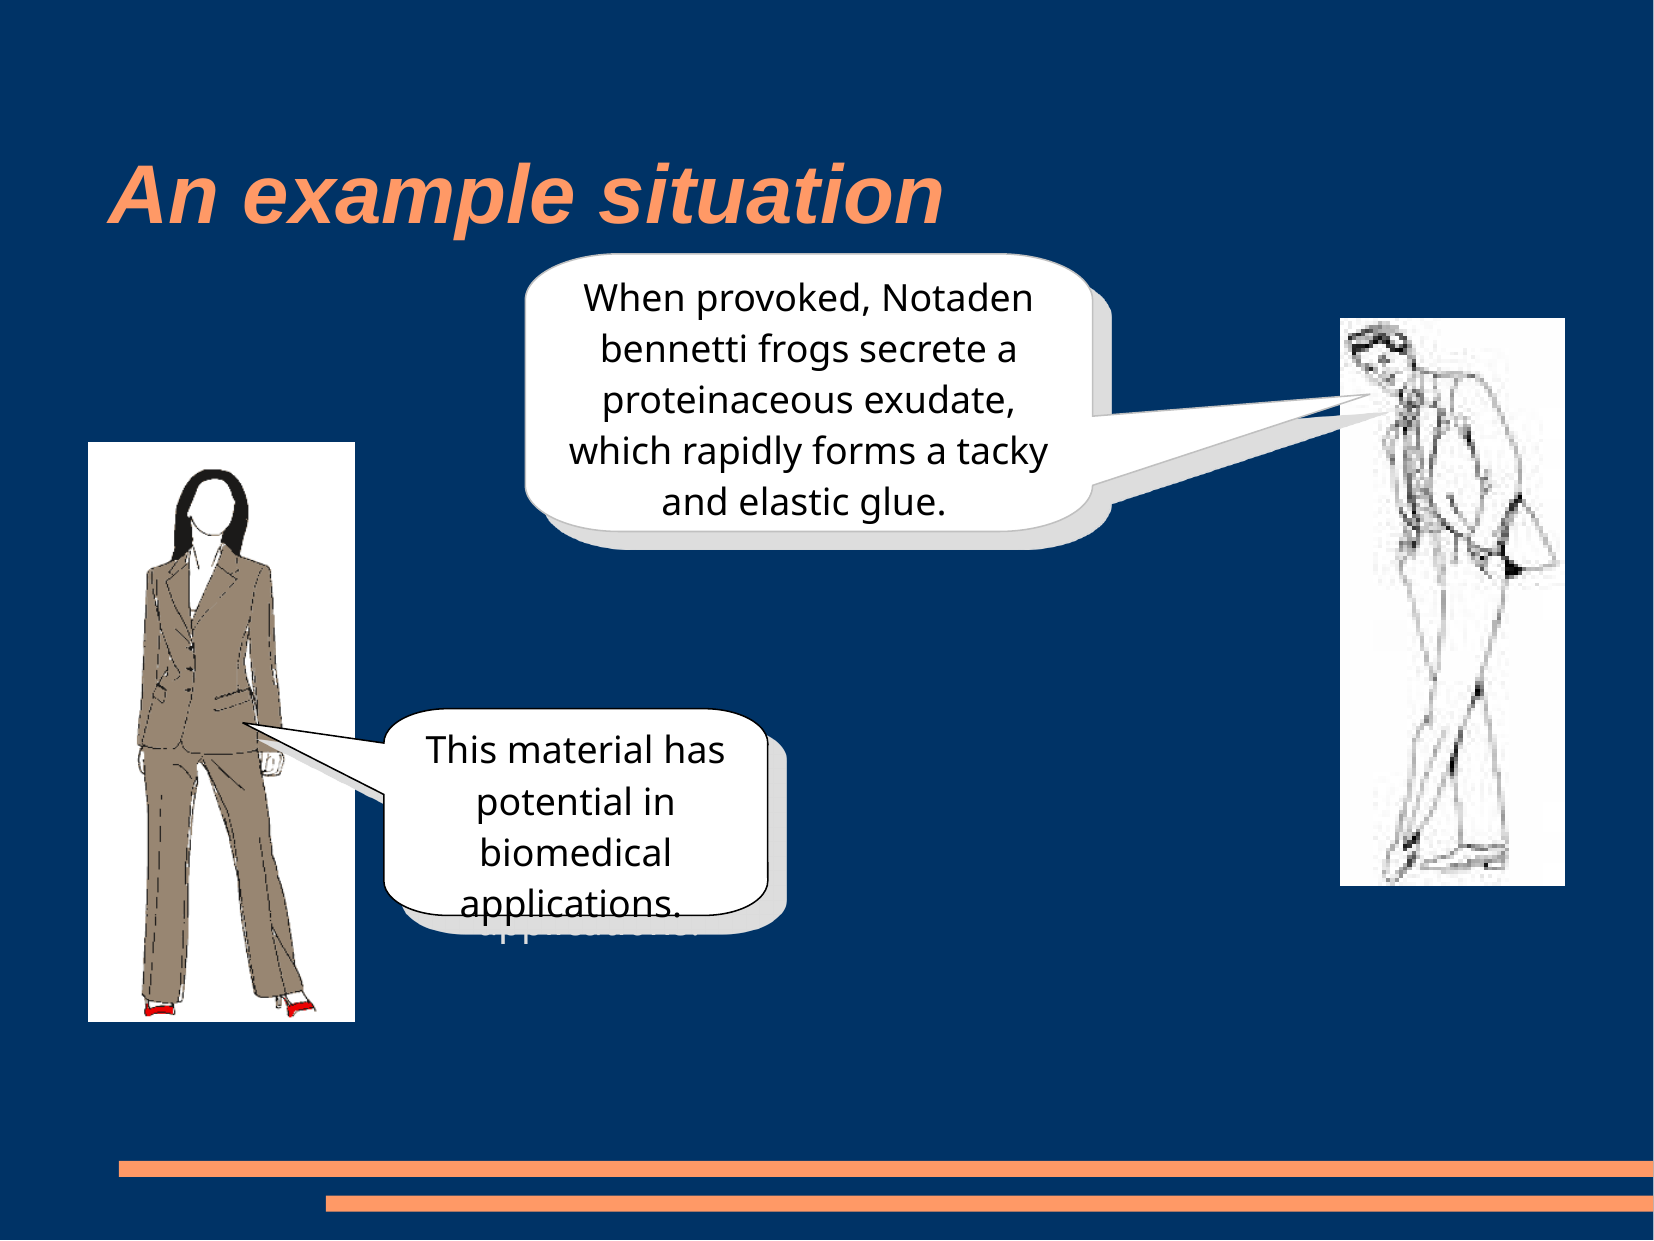

# An example situation
When provoked, Notaden bennetti frogs secrete a proteinaceous exudate, which rapidly forms a tacky and elastic glue.
This material has potential in biomedical applications.